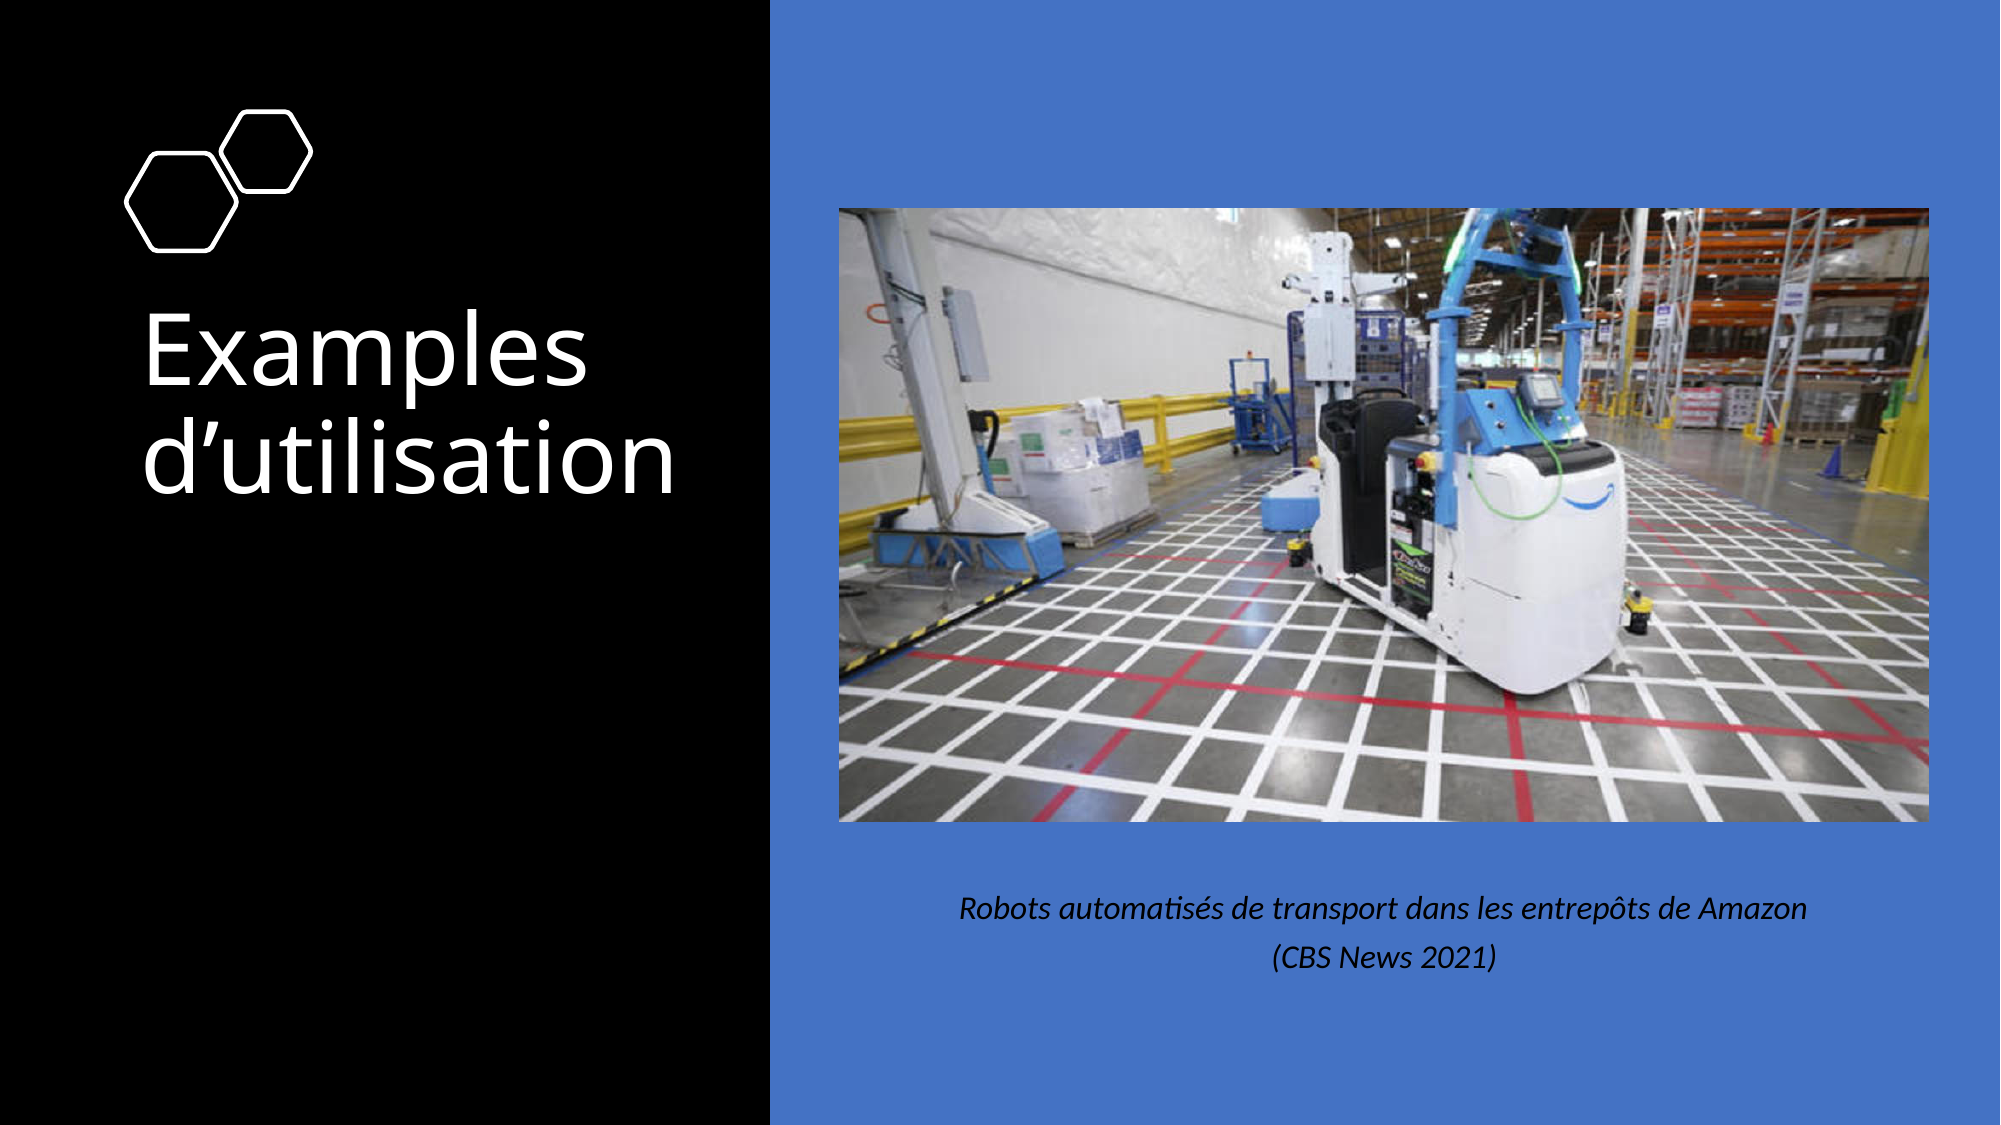

# Examples d’utilisation
Robots automatisés de transport dans les entrepôts de Amazon
(CBS News 2021)